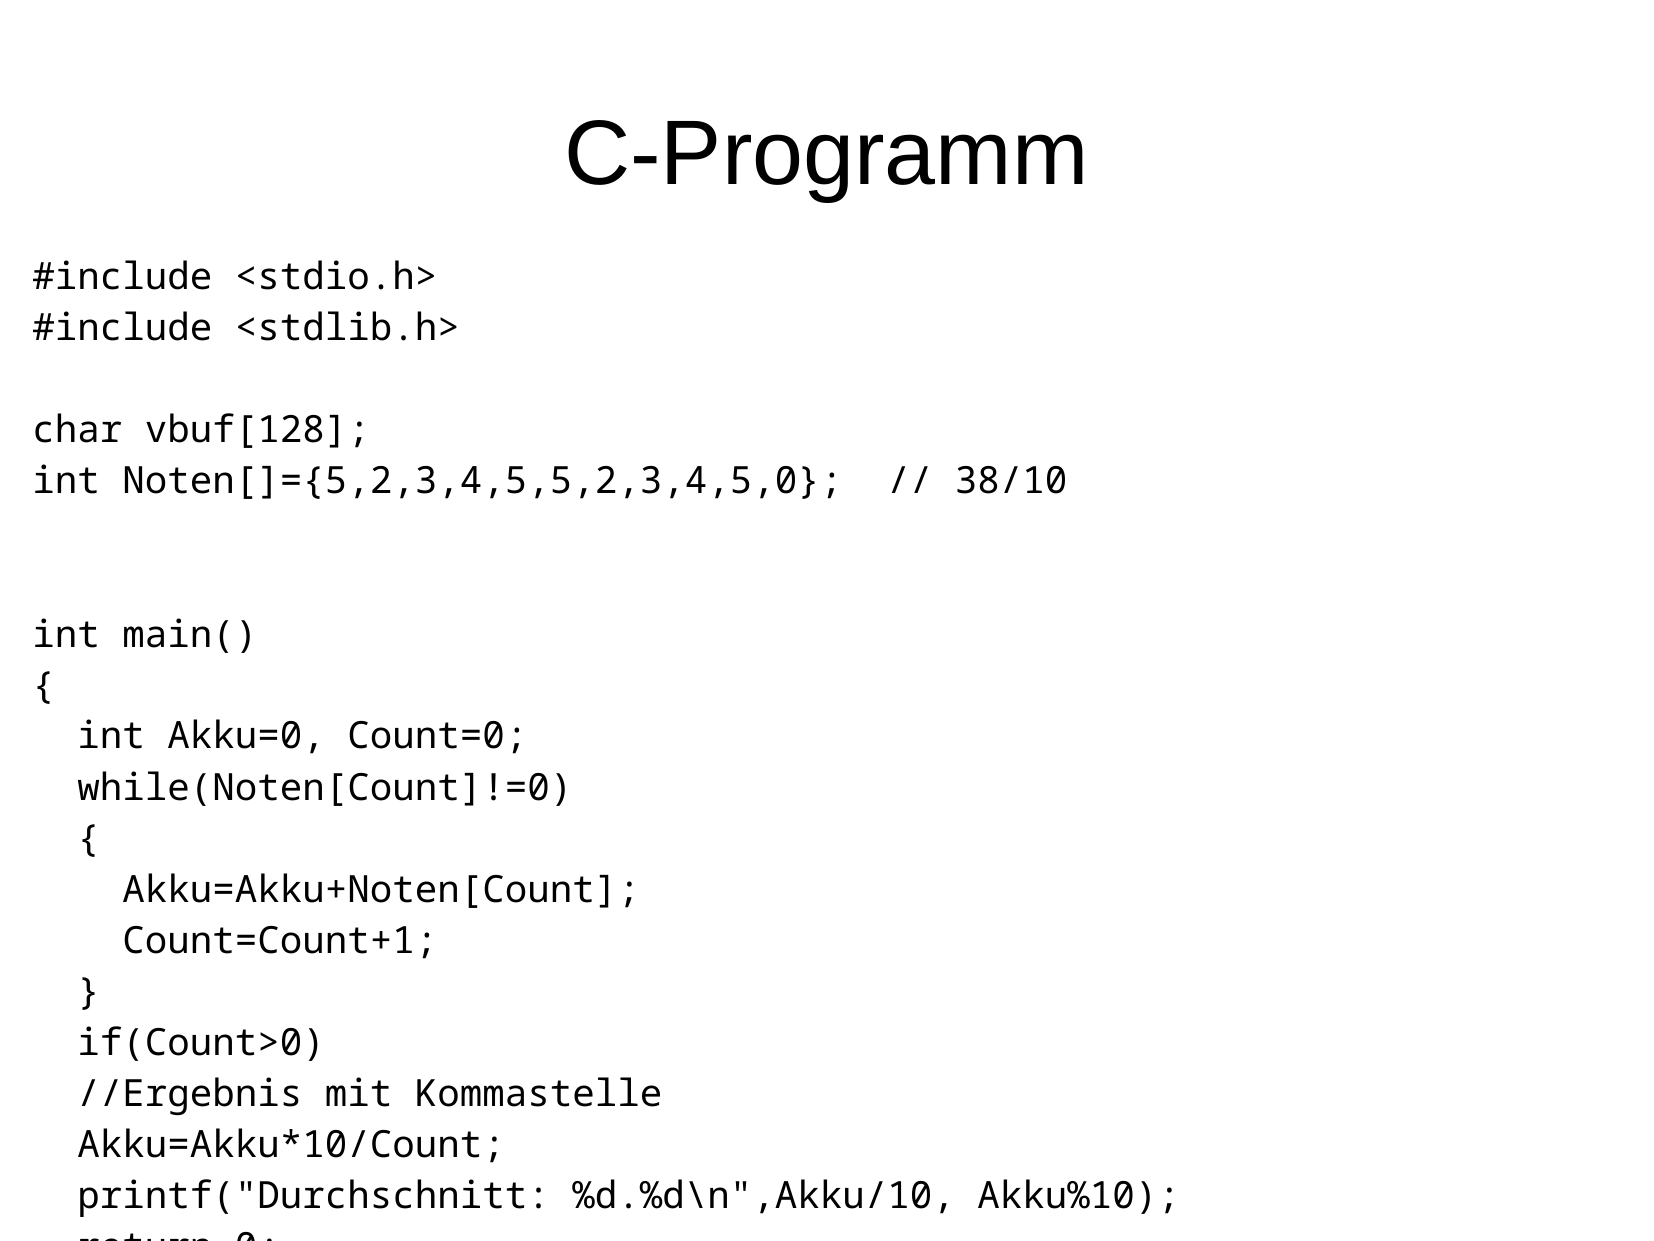

# C-Programm
#include <stdio.h>
#include <stdlib.h>
char vbuf[128];
int Noten[]={5,2,3,4,5,5,2,3,4,5,0}; // 38/10
int main()
{
 int Akku=0, Count=0;
 while(Noten[Count]!=0)
 {
 Akku=Akku+Noten[Count];
 Count=Count+1;
 }
 if(Count>0)
 //Ergebnis mit Kommastelle
 Akku=Akku*10/Count;
 printf("Durchschnitt: %d.%d\n",Akku/10, Akku%10);
 return 0;
}